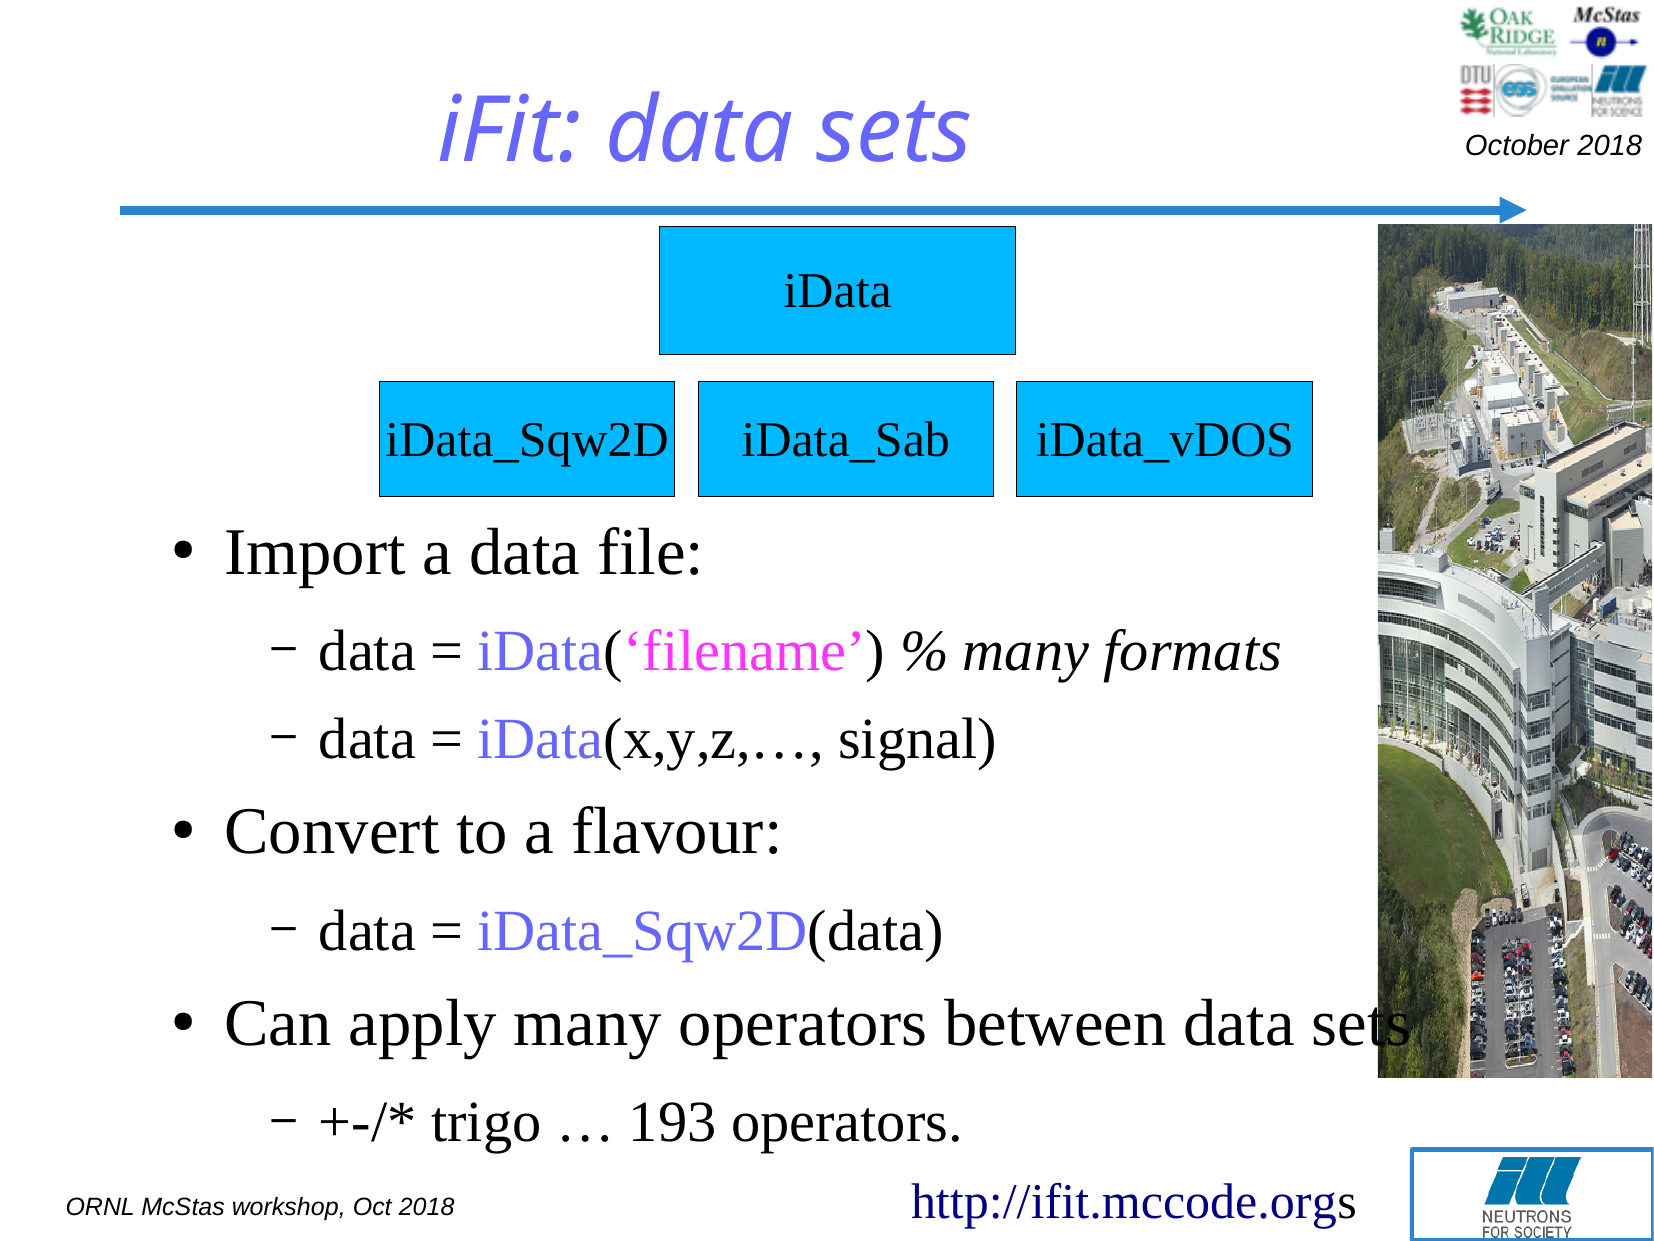

# iFit: data sets
iData
iData_Sqw2D
iData_Sab
iData_vDOS
Import a data file:
data = iData(‘filename’) % many formats
data = iData(x,y,z,…, signal)
Convert to a flavour:
data = iData_Sqw2D(data)
Can apply many operators between data sets
+-/* trigo … 193 operators.
http://ifit.mccode.orgs